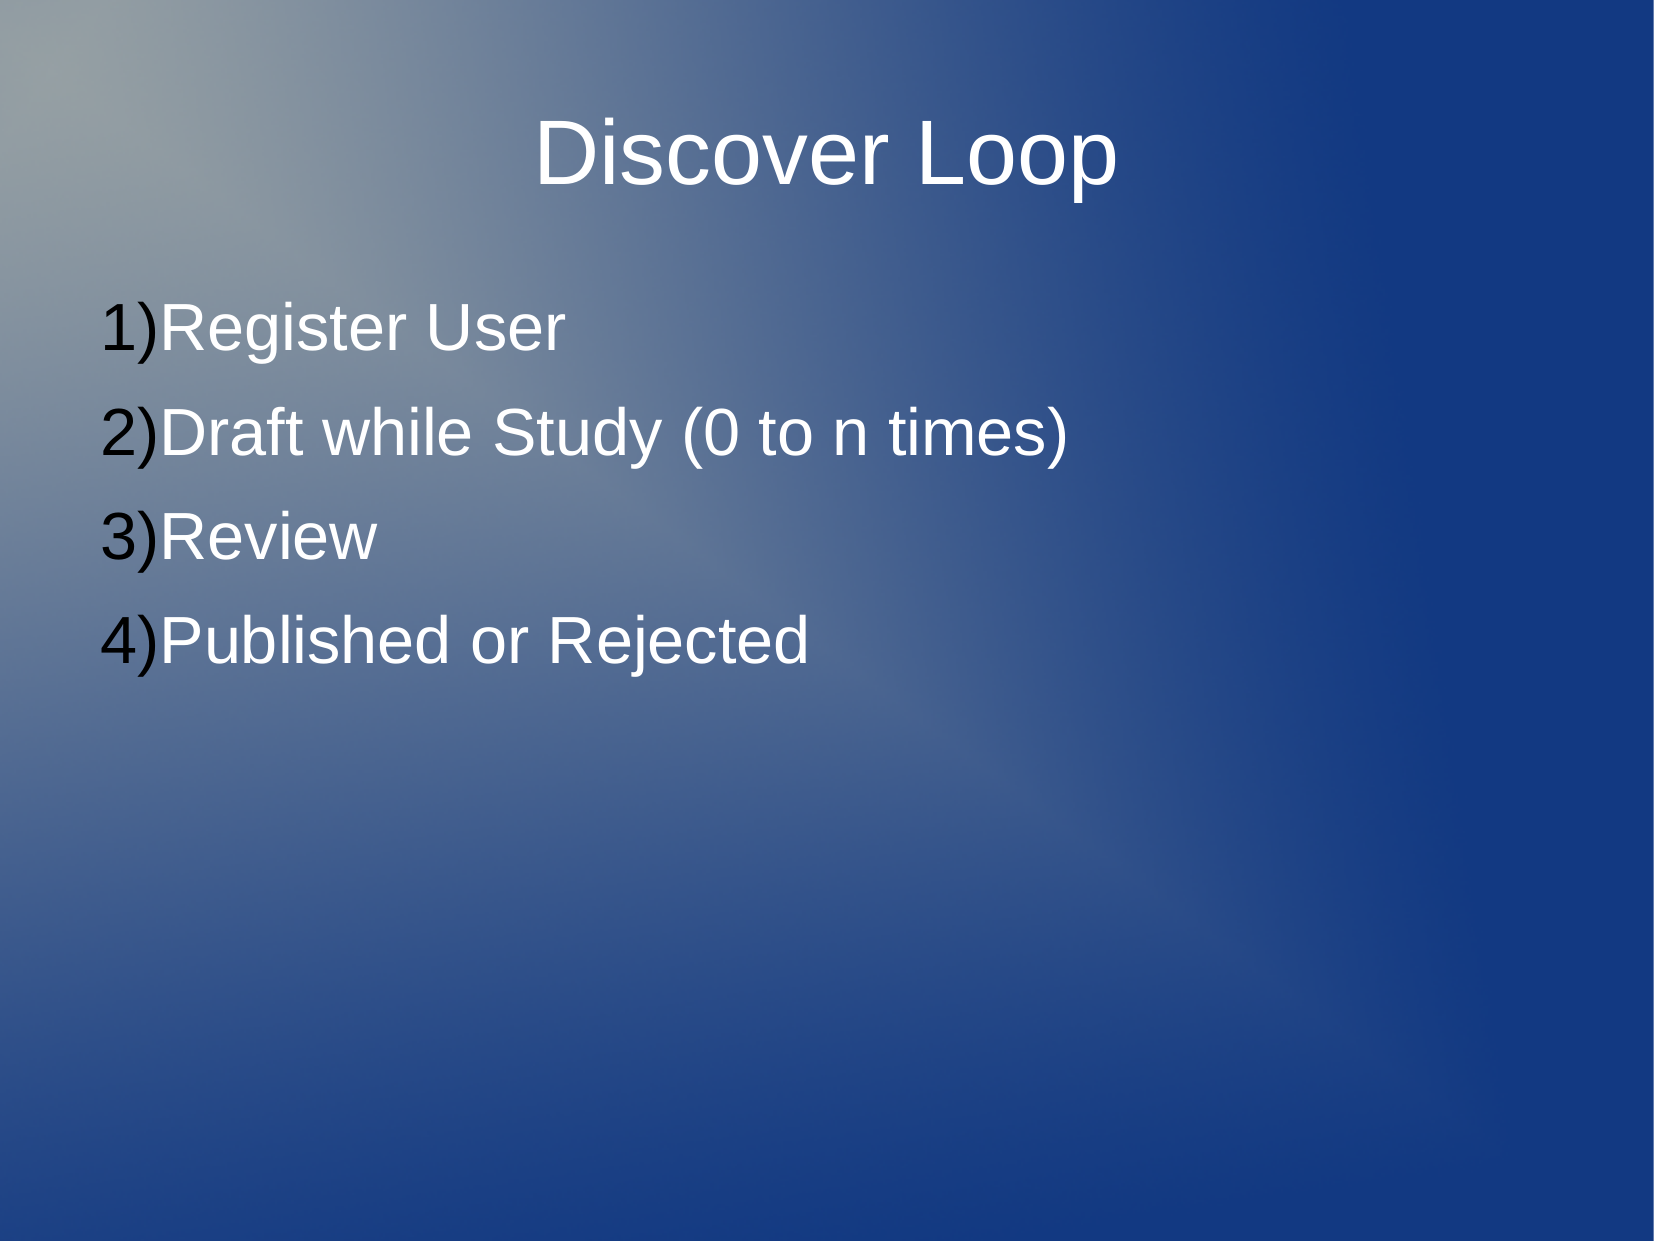

# Discover Loop
Register User
Draft while Study (0 to n times)
Review
Published or Rejected